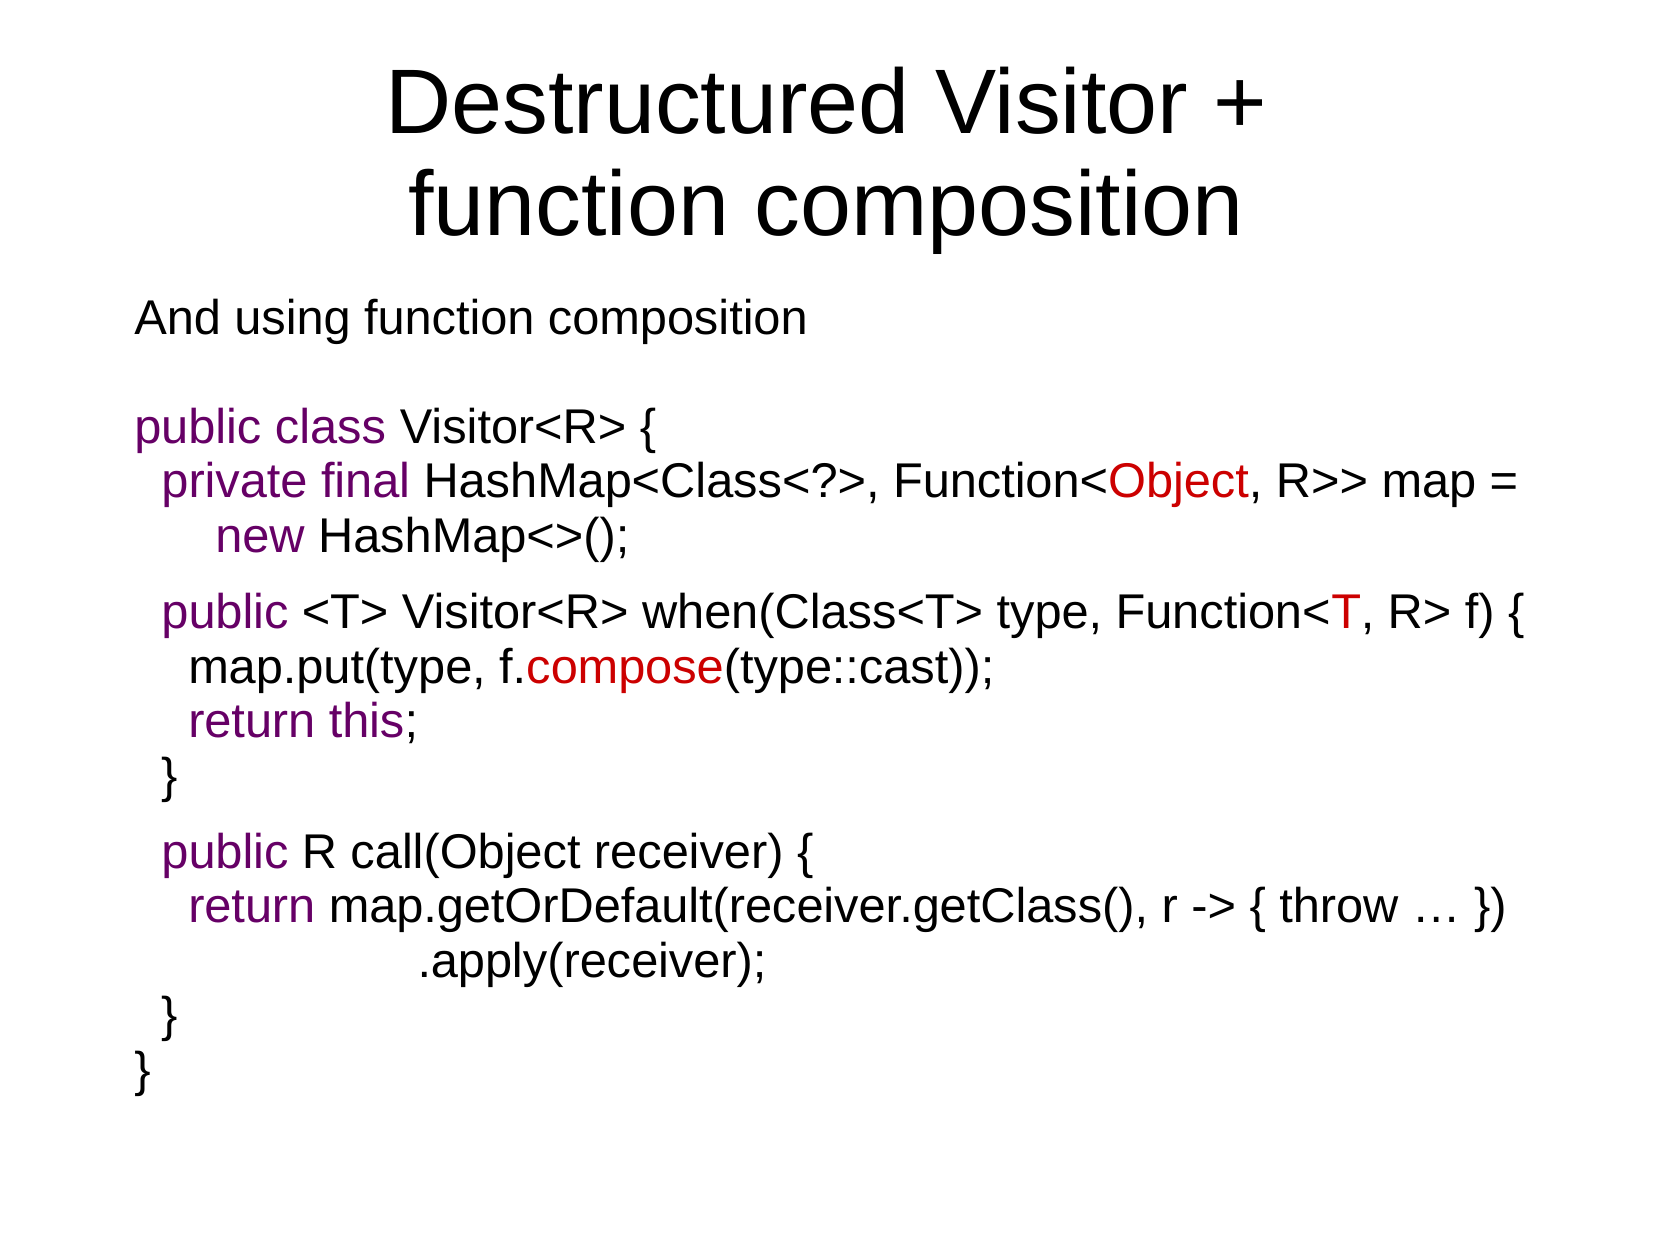

# Destructured Visitor + function composition
And using function composition
public class Visitor<R> {
 private final HashMap<Class<?>, Function<Object, R>> map =
 new HashMap<>();
 public <T> Visitor<R> when(Class<T> type, Function<T, R> f) {
 map.put(type, f.compose(type::cast));
 return this;
 }
 public R call(Object receiver) {
 return map.getOrDefault(receiver.getClass(), r -> { throw … })
 .apply(receiver);
 }
}